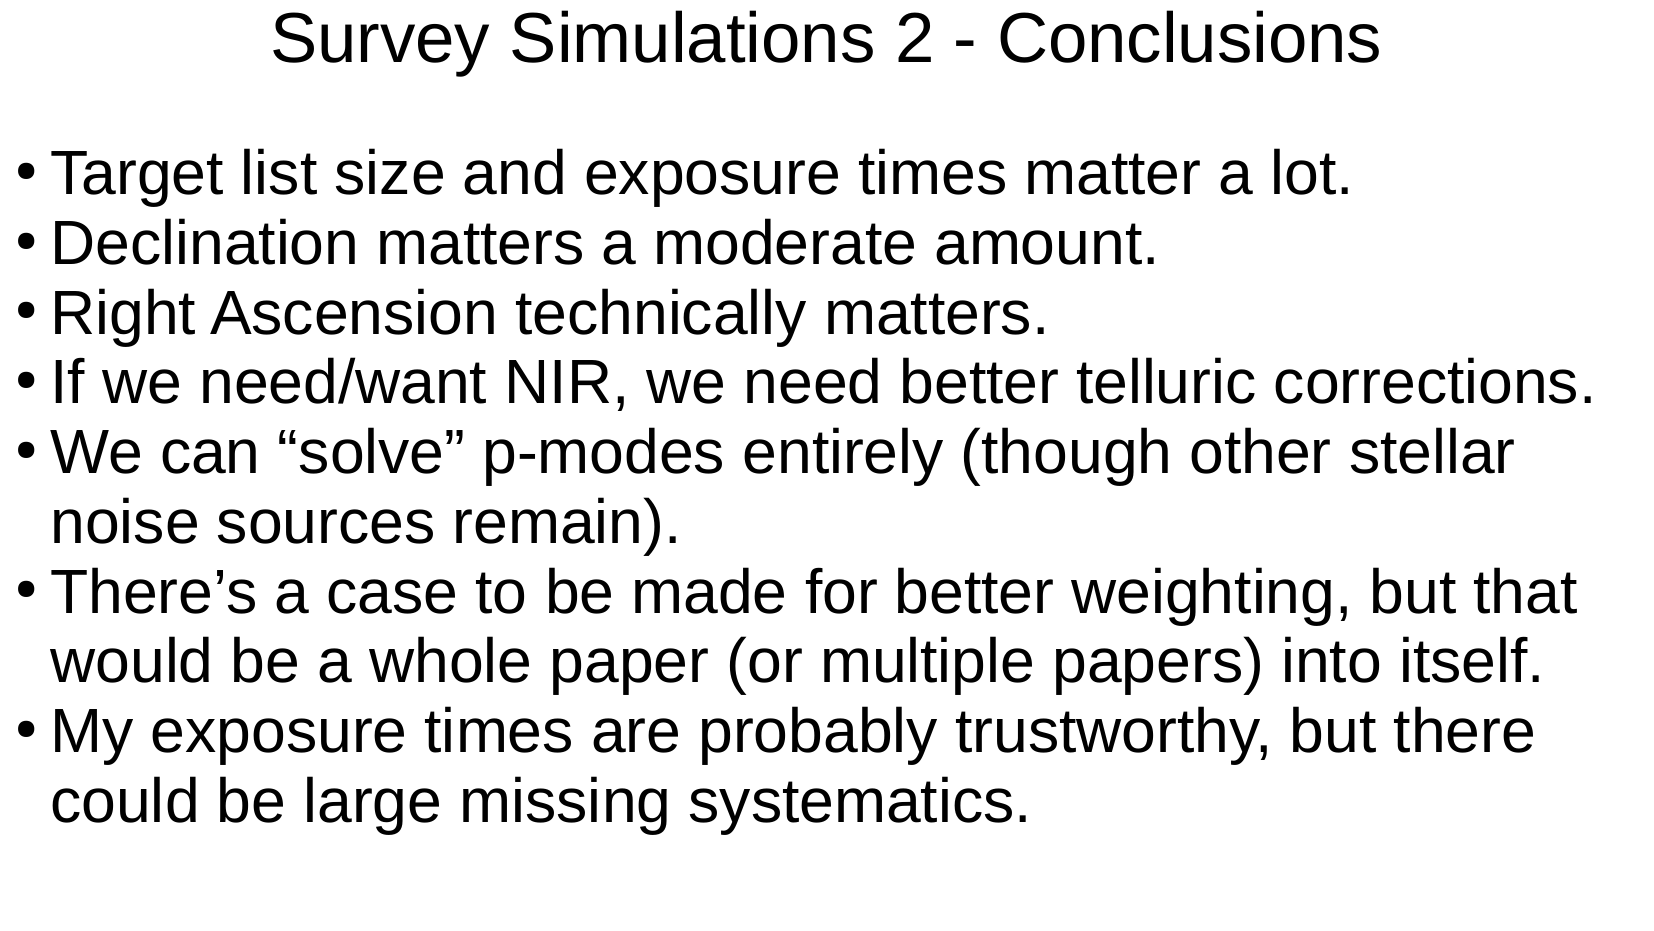

# Survey Simulations 2 - Conclusions
Target list size and exposure times matter a lot.
Declination matters a moderate amount.
Right Ascension technically matters.
If we need/want NIR, we need better telluric corrections.
We can “solve” p-modes entirely (though other stellar noise sources remain).
There’s a case to be made for better weighting, but that would be a whole paper (or multiple papers) into itself.
My exposure times are probably trustworthy, but there could be large missing systematics.